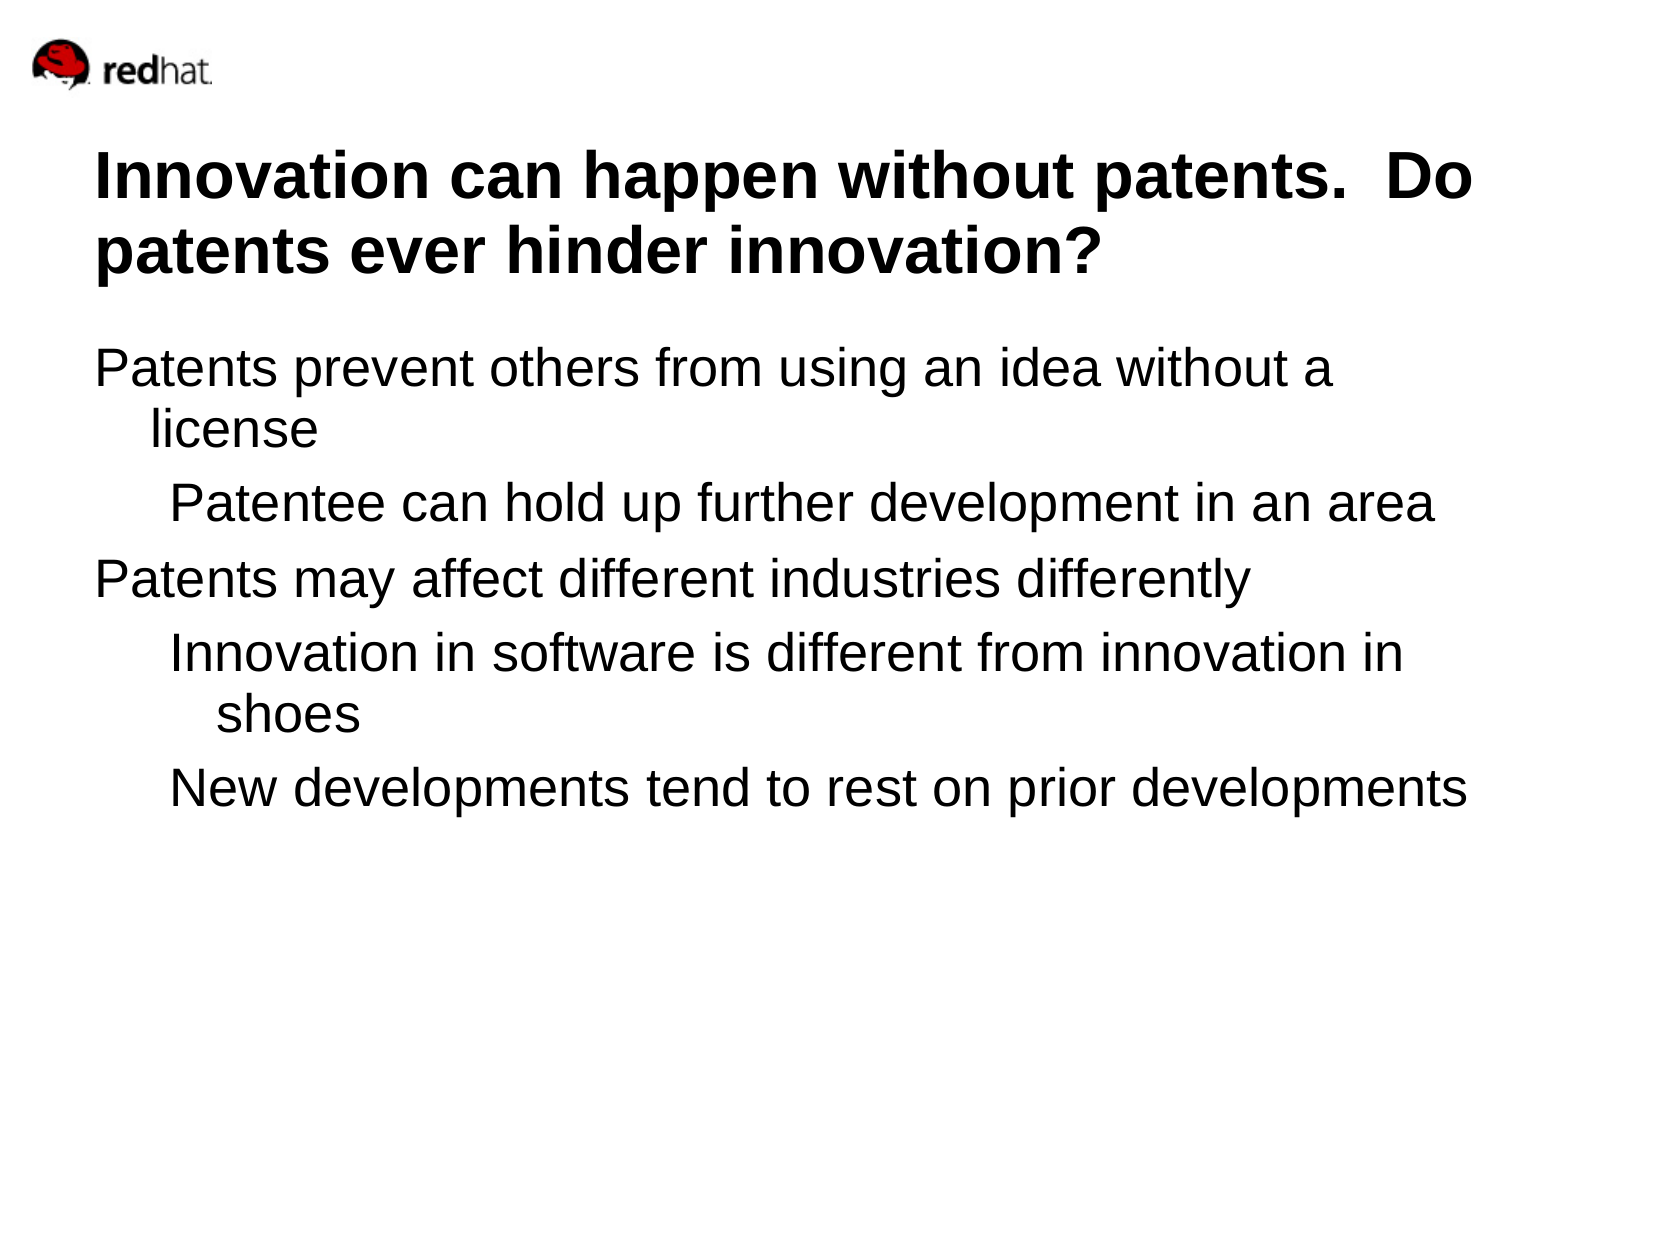

# Innovation can happen without patents. Do patents ever hinder innovation?
Patents prevent others from using an idea without a license
Patentee can hold up further development in an area
Patents may affect different industries differently
Innovation in software is different from innovation in shoes
New developments tend to rest on prior developments